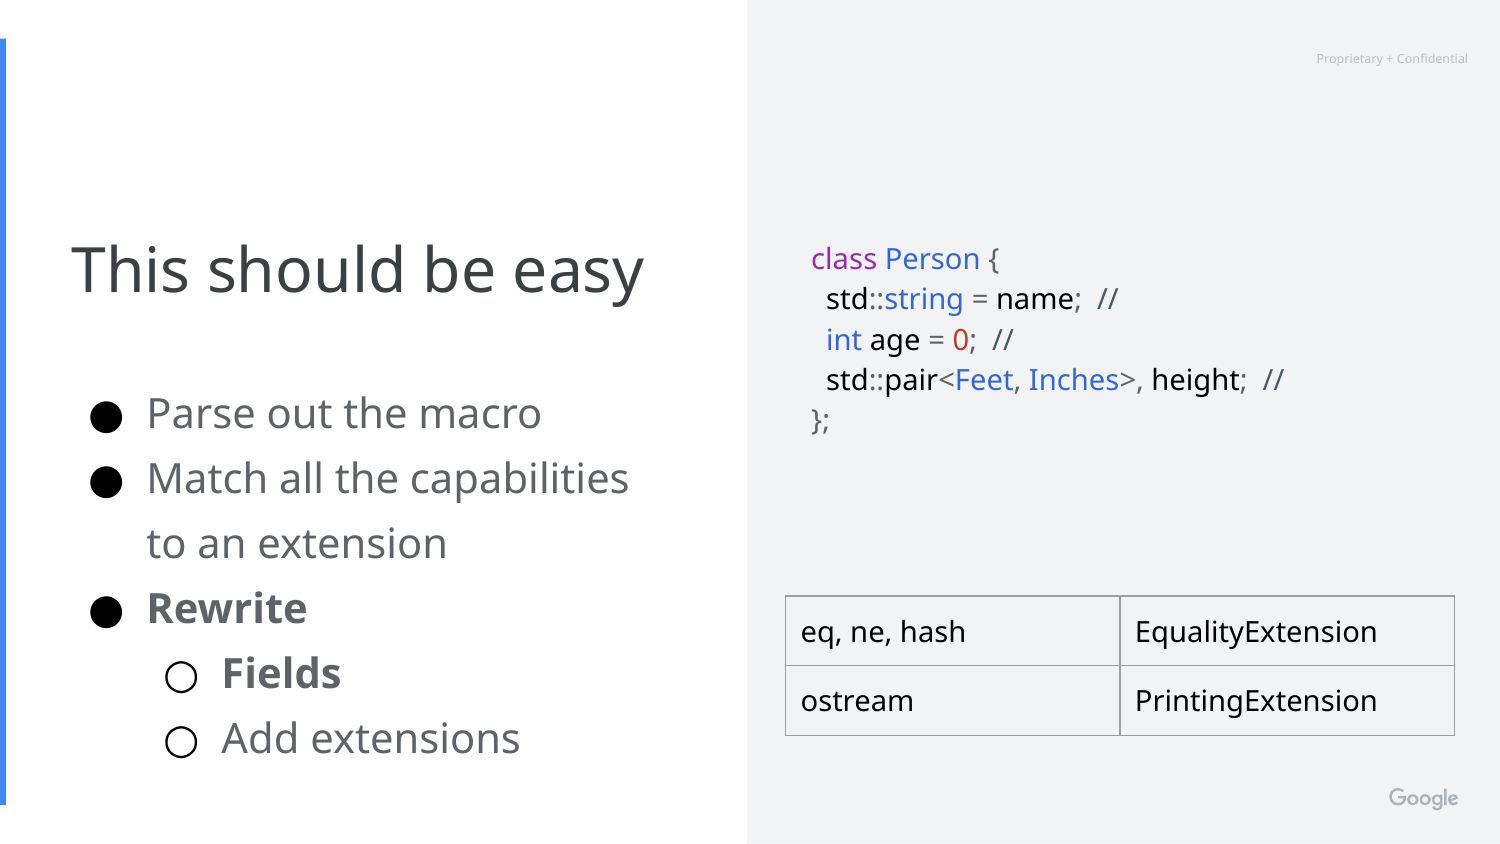

class Person {
 std::string = name; //
 int age = 0; //
 std::pair<Feet, Inches>, height; //
};
This should be easy
Parse out the macro
Match all the capabilities to an extension
Rewrite
Fields
Add extensions
| eq, ne, hash | EqualityExtension |
| --- | --- |
| ostream | PrintingExtension |
#